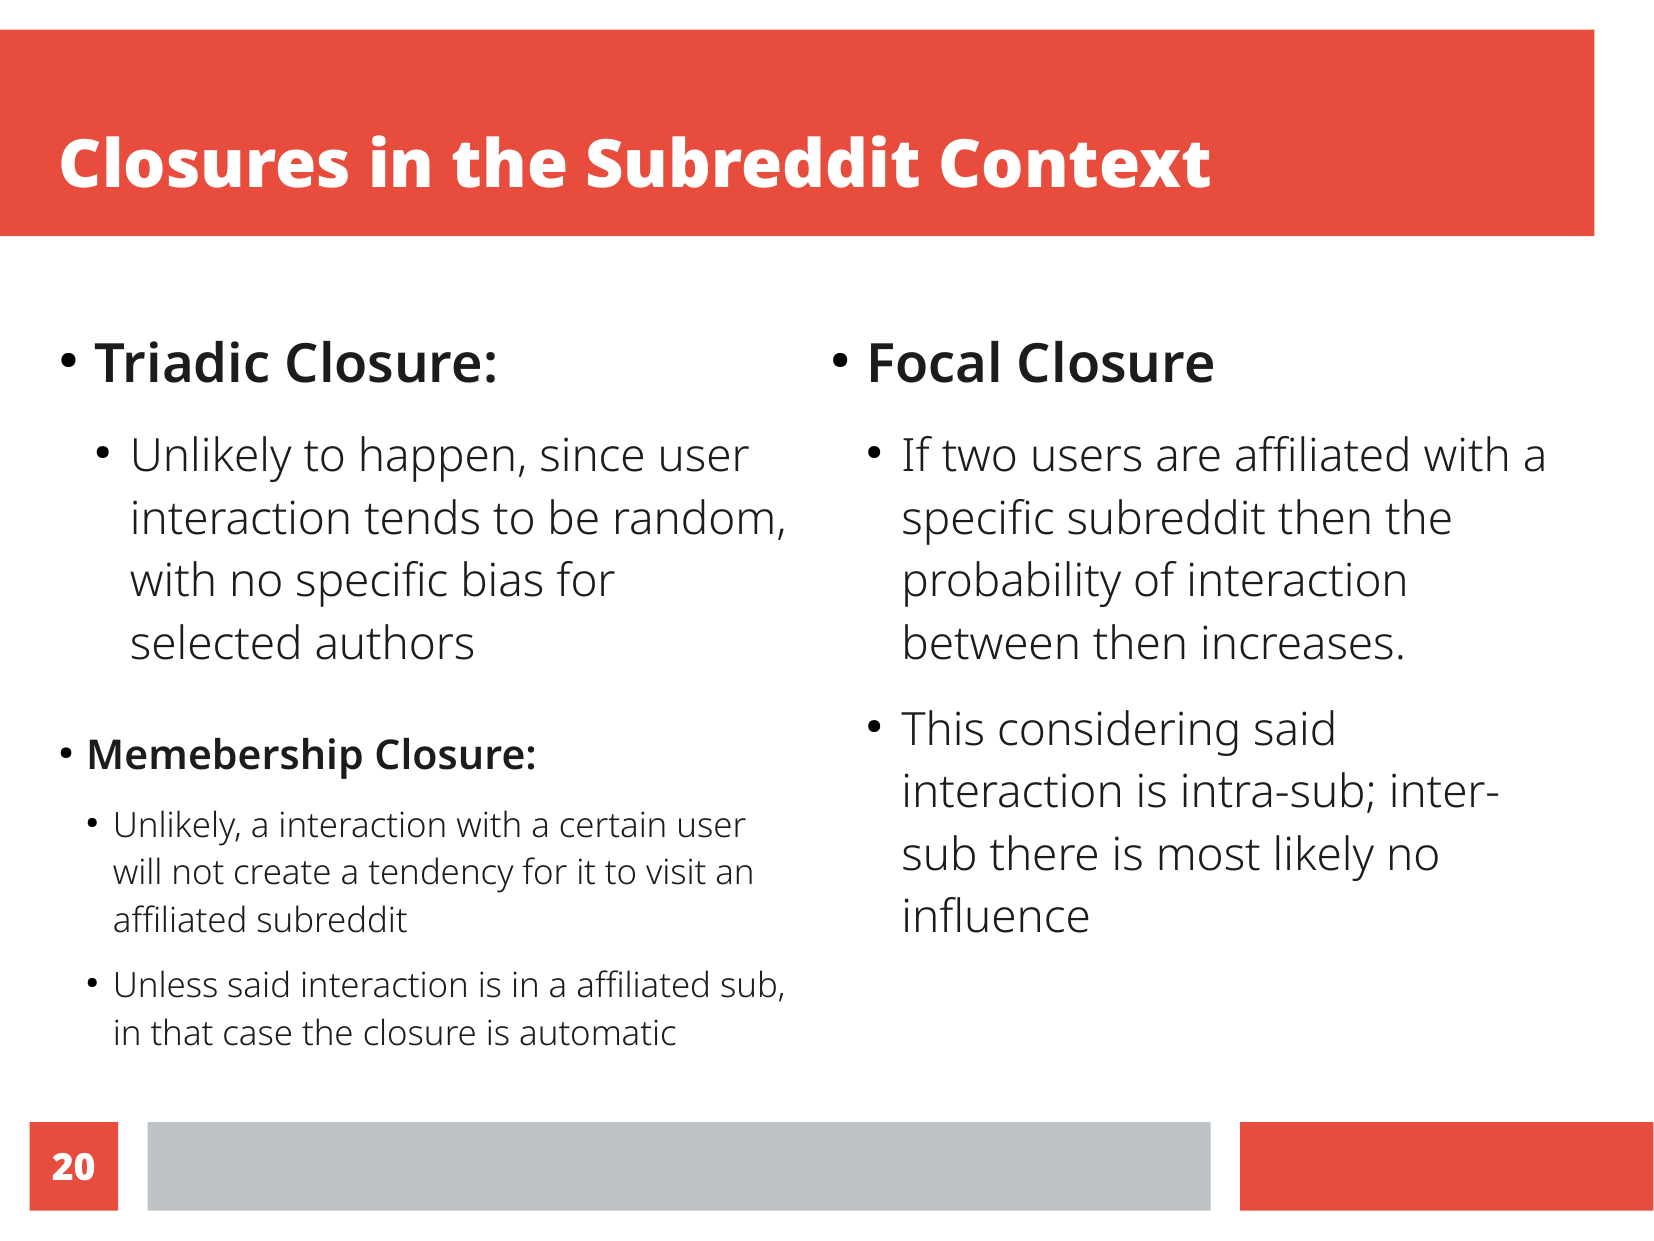

# Closures in the Subreddit Context
Triadic Closure:
Unlikely to happen, since user interaction tends to be random, with no specific bias for selected authors
Focal Closure
If two users are affiliated with a specific subreddit then the probability of interaction between then increases.
This considering said interaction is intra-sub; inter-sub there is most likely no influence
Memebership Closure:
Unlikely, a interaction with a certain user will not create a tendency for it to visit an affiliated subreddit
Unless said interaction is in a affiliated sub, in that case the closure is automatic
20